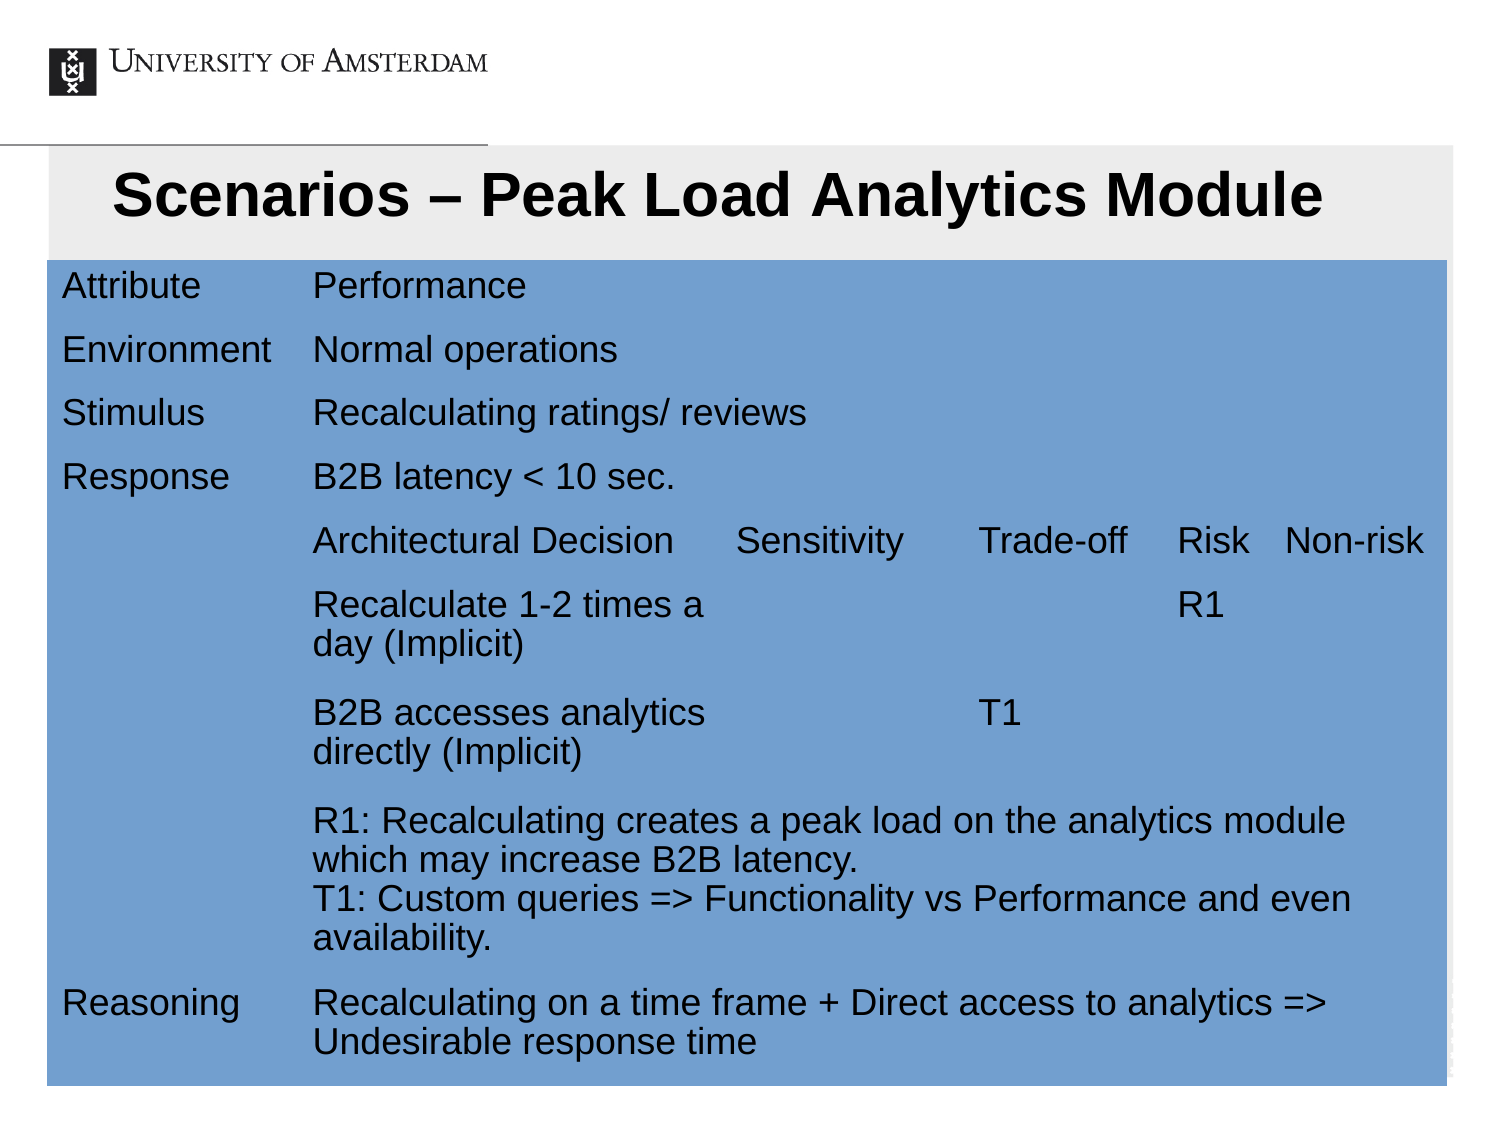

Scenarios – Peak Load Analytics Module
| Attribute | Performance | | | | |
| --- | --- | --- | --- | --- | --- |
| Environment | Normal operations | | | | |
| Stimulus | Recalculating ratings/ reviews | | | | |
| Response | B2B latency < 10 sec. | | | | |
| | Architectural Decision | Sensitivity | Trade-off | Risk | Non-risk |
| | Recalculate 1-2 times a day (Implicit) | | | R1 | |
| | B2B accesses analytics directly (Implicit) | | T1 | | |
| | R1: Recalculating creates a peak load on the analytics module which may increase B2B latency. T1: Custom queries => Functionality vs Performance and even availability. | | | | |
| Reasoning | Recalculating on a time frame + Direct access to analytics => Undesirable response time | | | | |
The B.O.M.